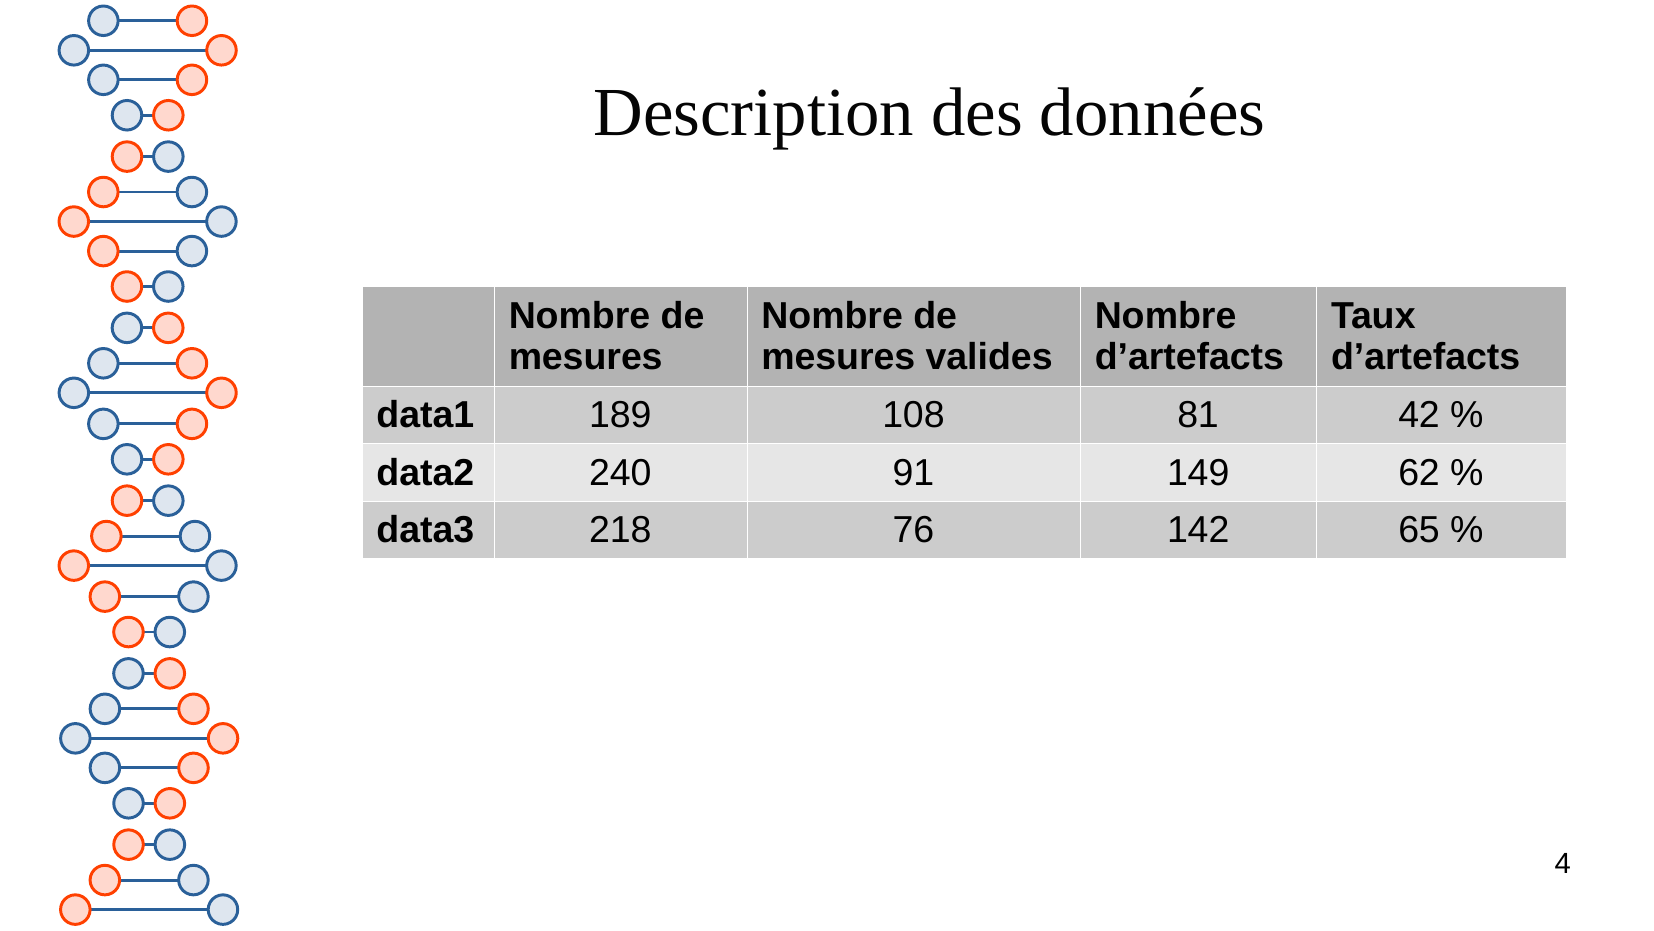

# Description des données
| | Nombre de mesures | Nombre de mesures valides | Nombre d’artefacts | Taux d’artefacts |
| --- | --- | --- | --- | --- |
| data1 | 189 | 108 | 81 | 42 % |
| data2 | 240 | 91 | 149 | 62 % |
| data3 | 218 | 76 | 142 | 65 % |
4